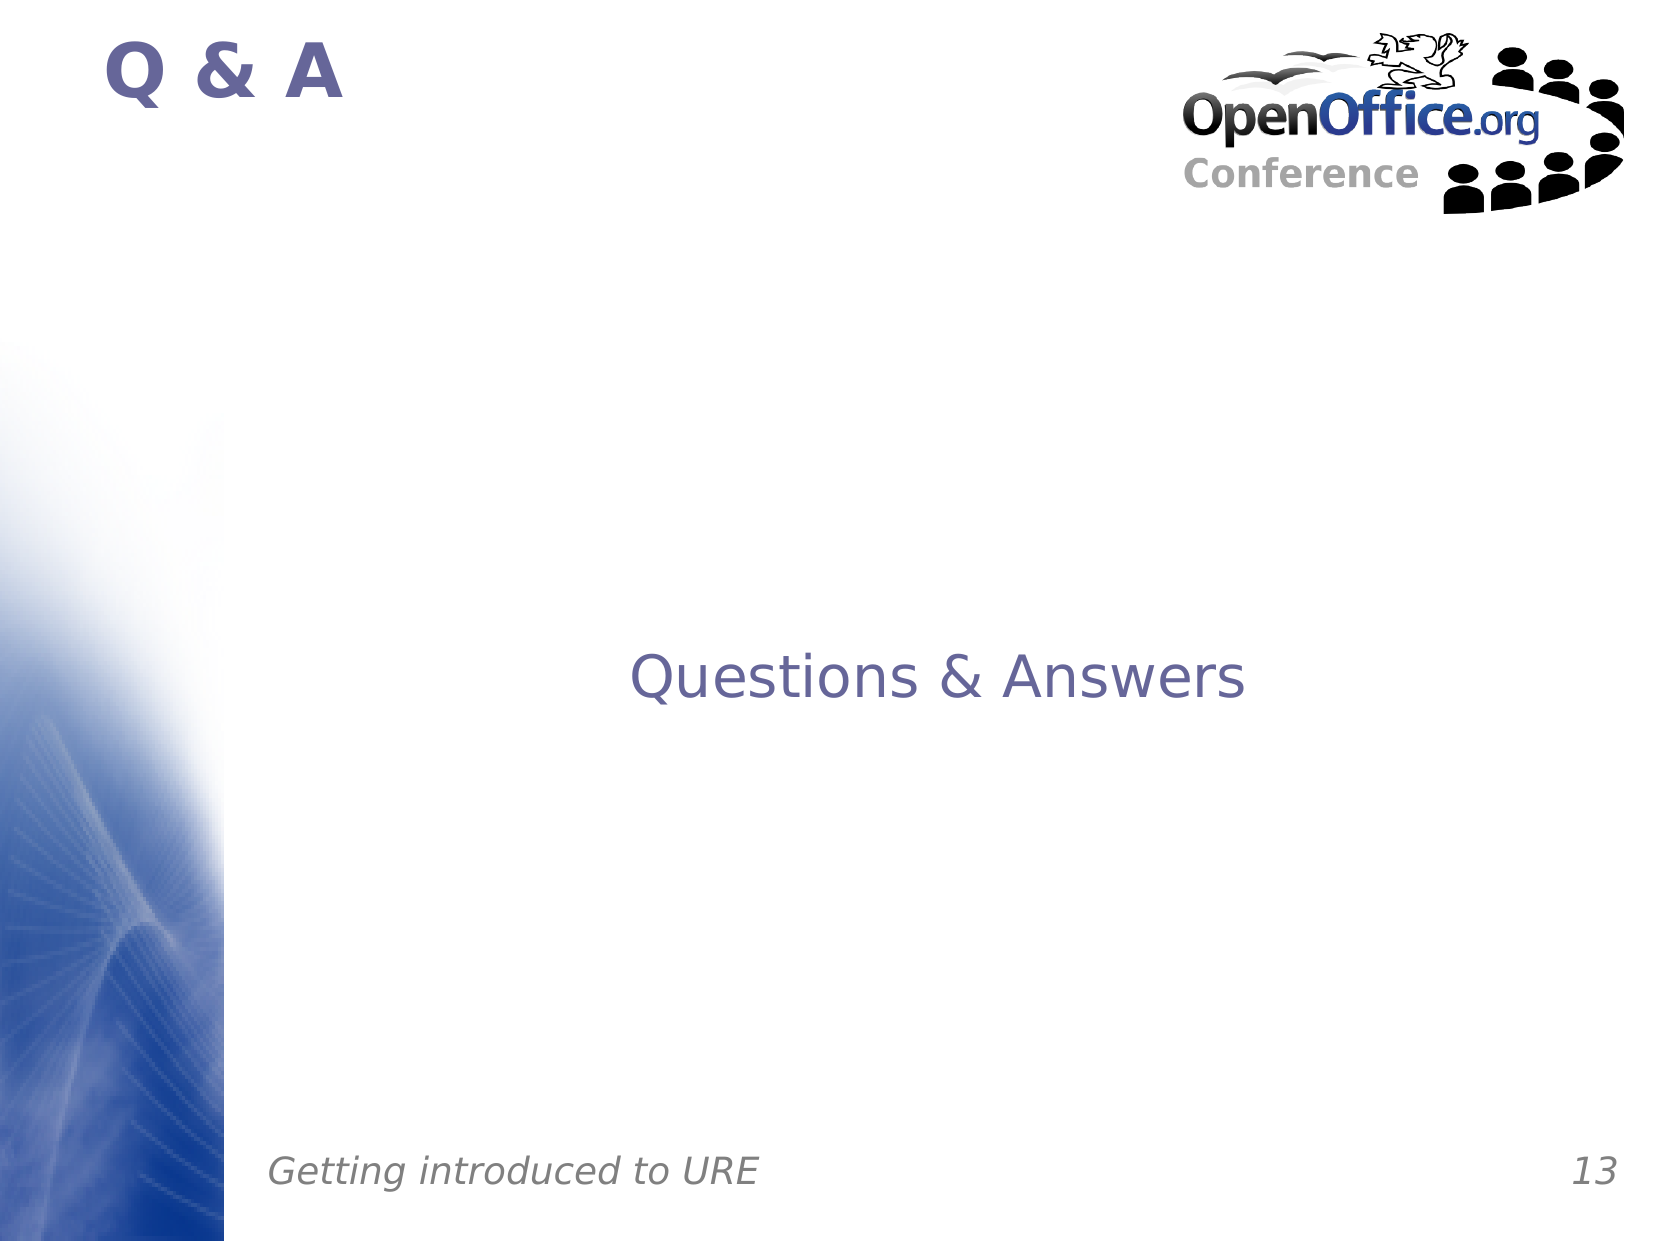

# Q & A
Questions & Answers